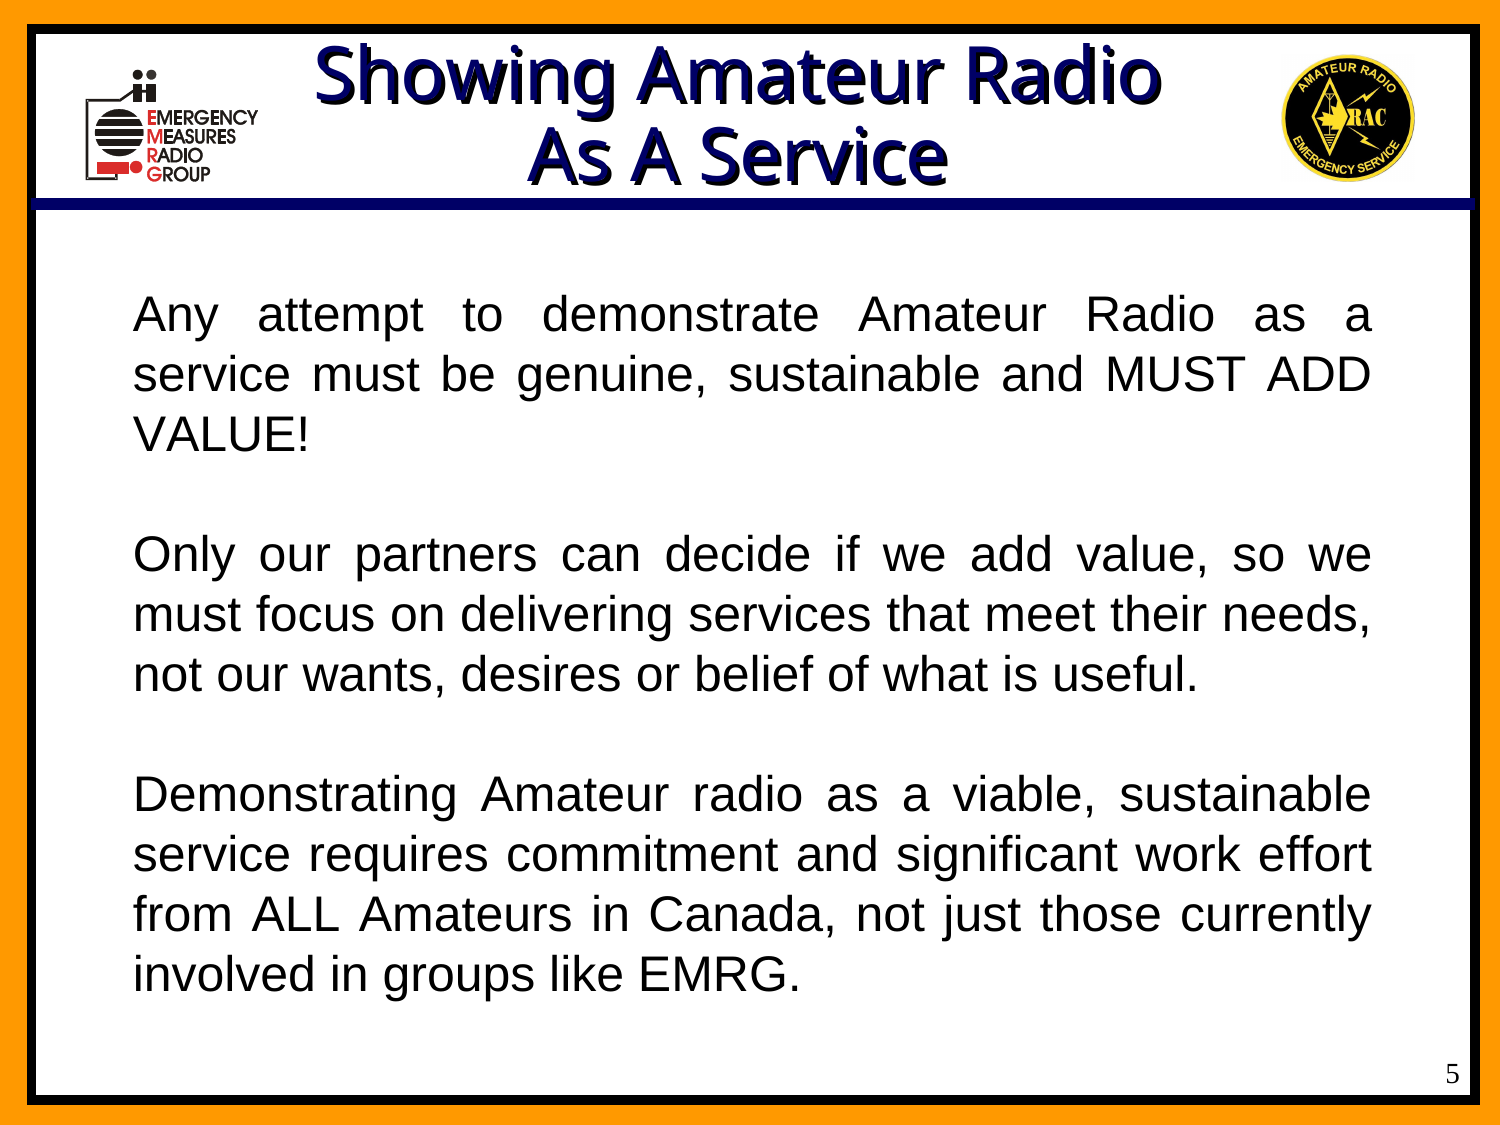

Showing Amateur Radio As A Service
Any attempt to demonstrate Amateur Radio as a service must be genuine, sustainable and MUST ADD VALUE!
Only our partners can decide if we add value, so we must focus on delivering services that meet their needs, not our wants, desires or belief of what is useful.
Demonstrating Amateur radio as a viable, sustainable service requires commitment and significant work effort from ALL Amateurs in Canada, not just those currently involved in groups like EMRG.
5